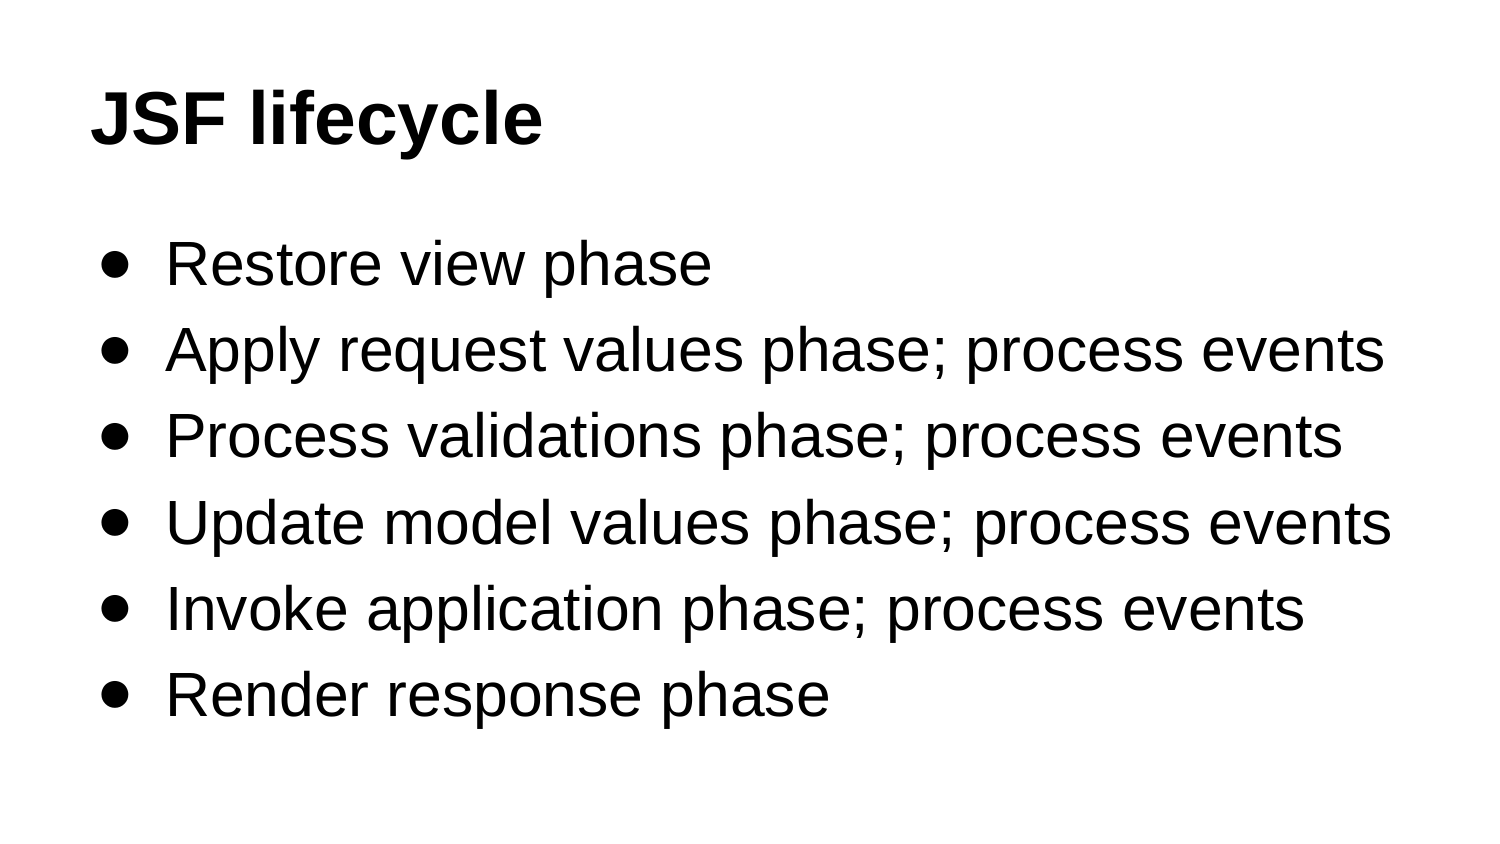

# JSF lifecycle
Restore view phase
Apply request values phase; process events
Process validations phase; process events
Update model values phase; process events
Invoke application phase; process events
Render response phase